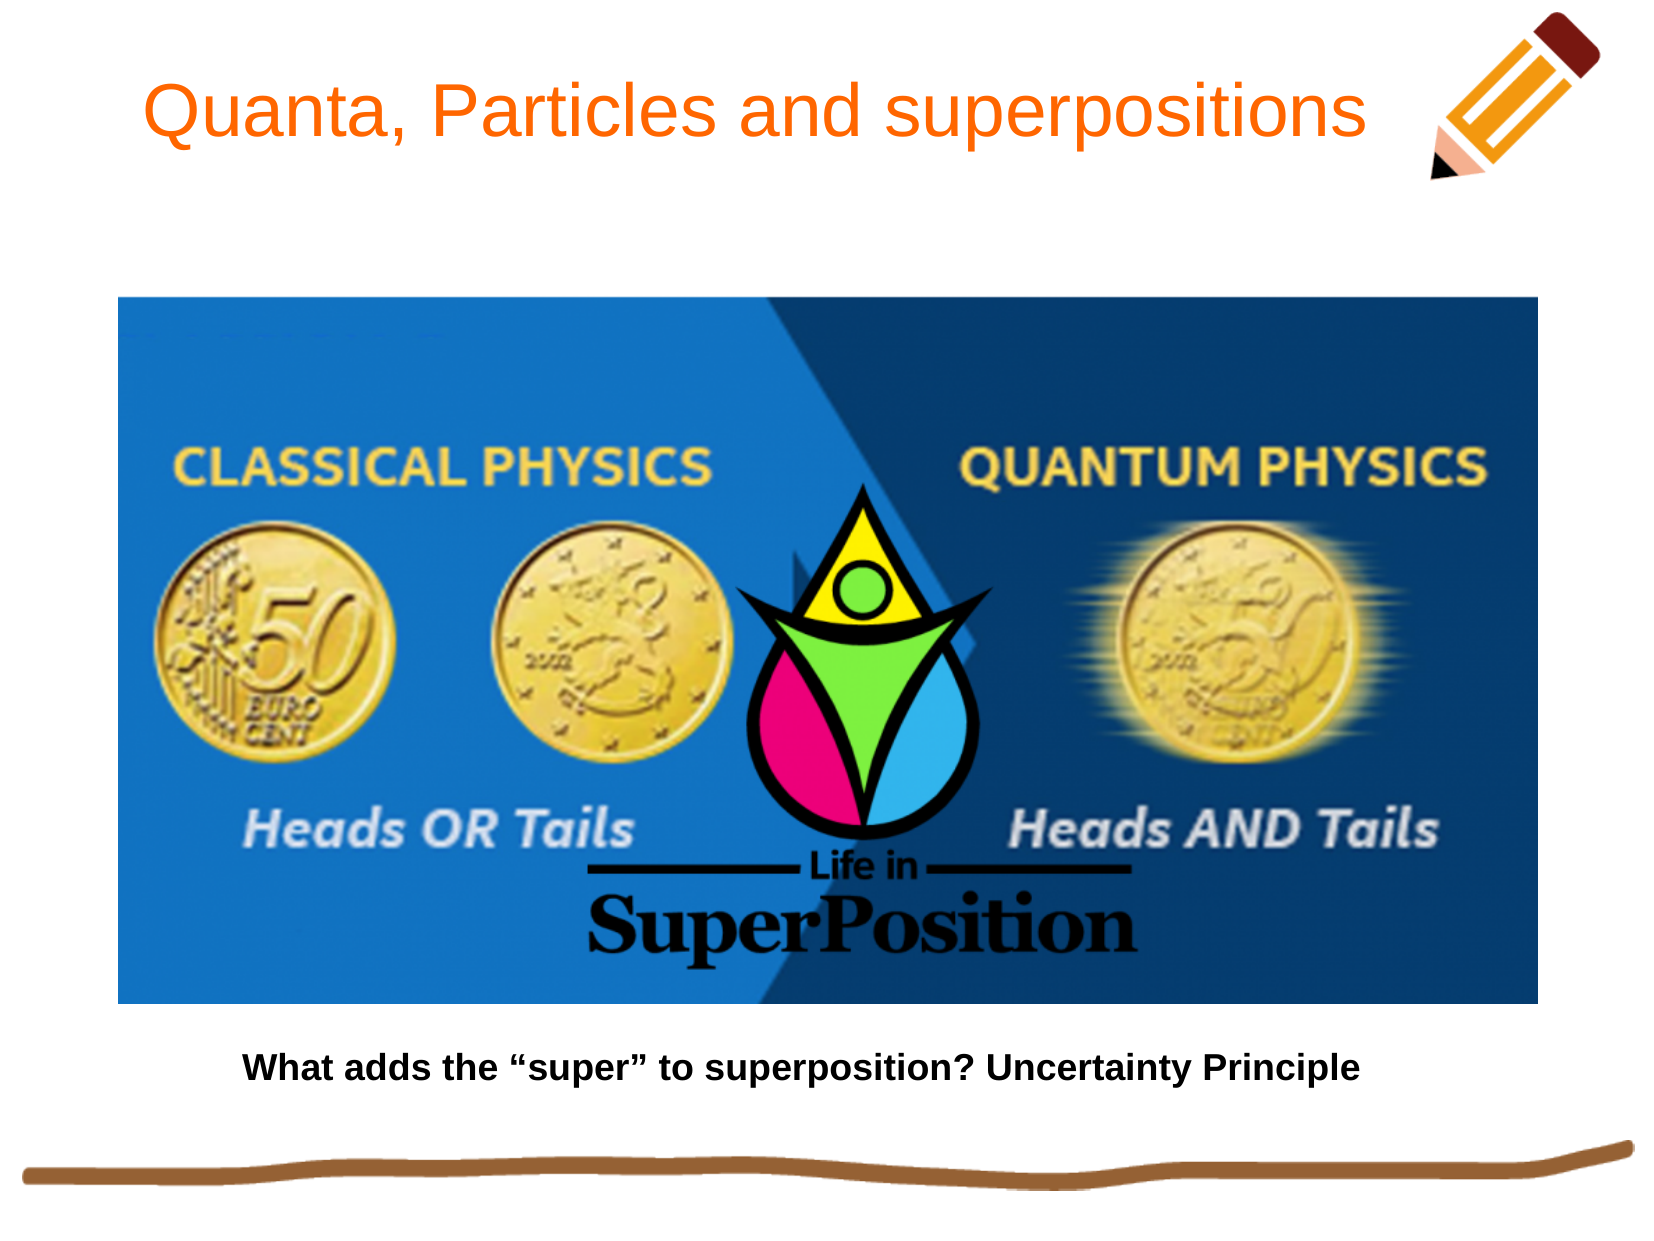

# Quanta, Particles and superpositions
	What adds the “super” to superposition? Uncertainty Principle